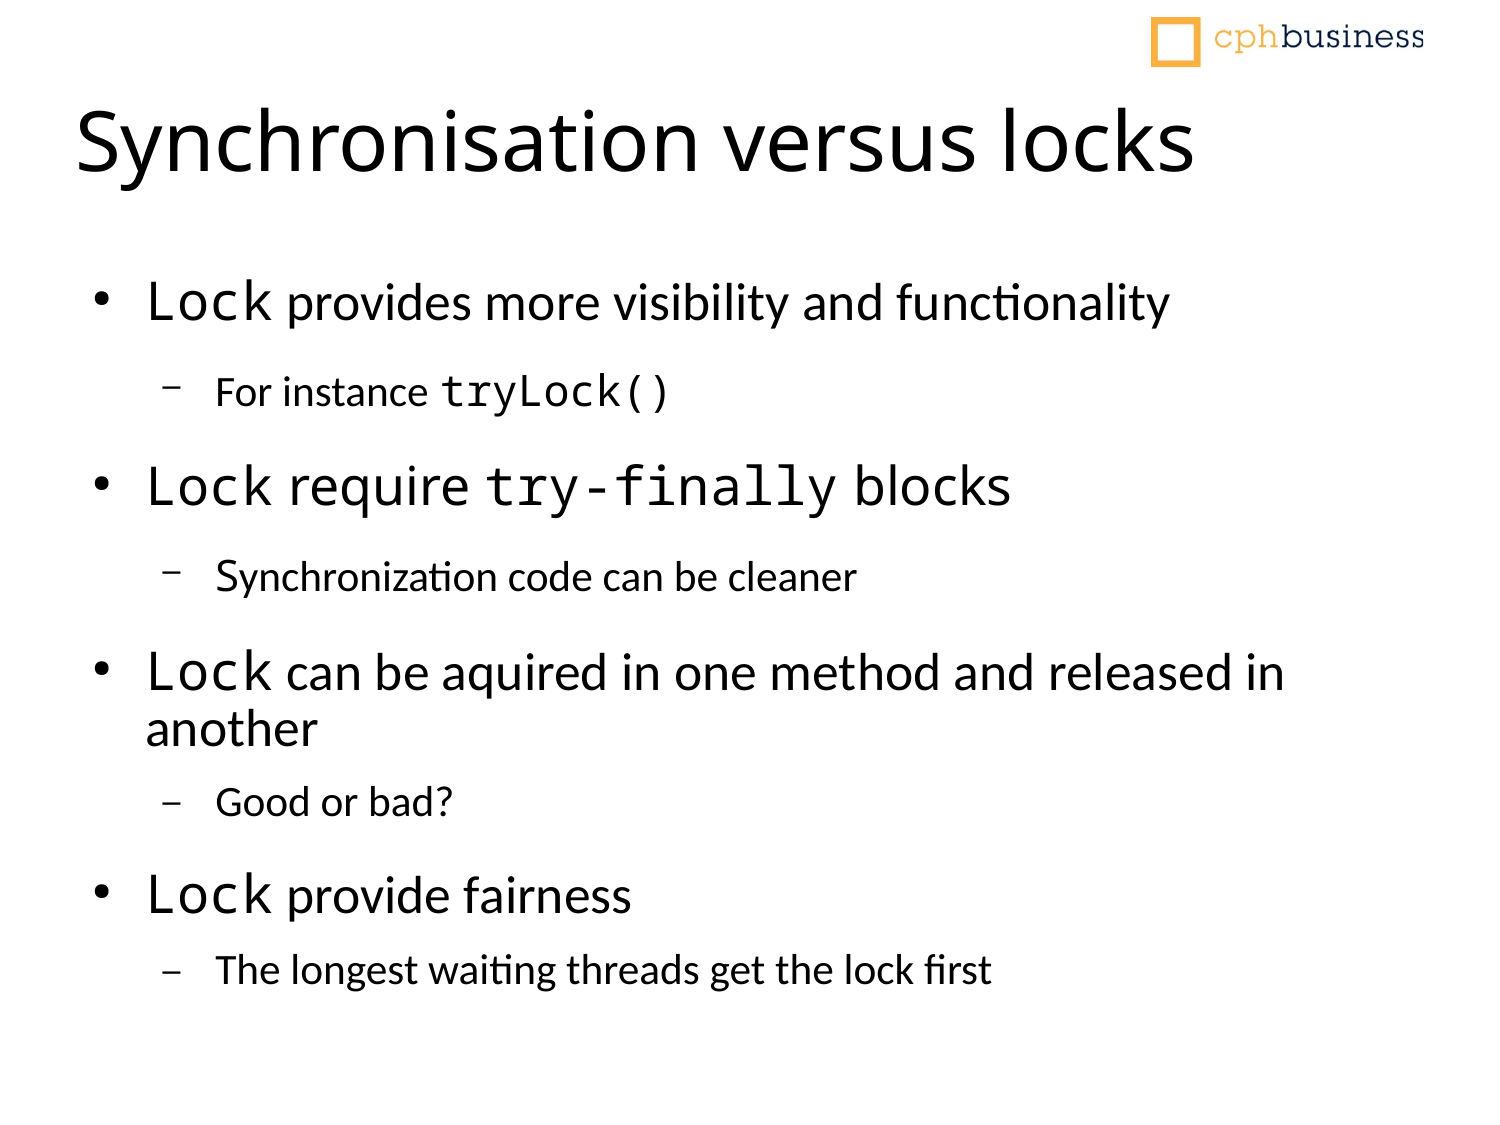

# Synchronisation versus locks
Lock provides more visibility and functionality
For instance tryLock()
Lock require try-finally blocks
Synchronization code can be cleaner
Lock can be aquired in one method and released in another
Good or bad?
Lock provide fairness
The longest waiting threads get the lock first